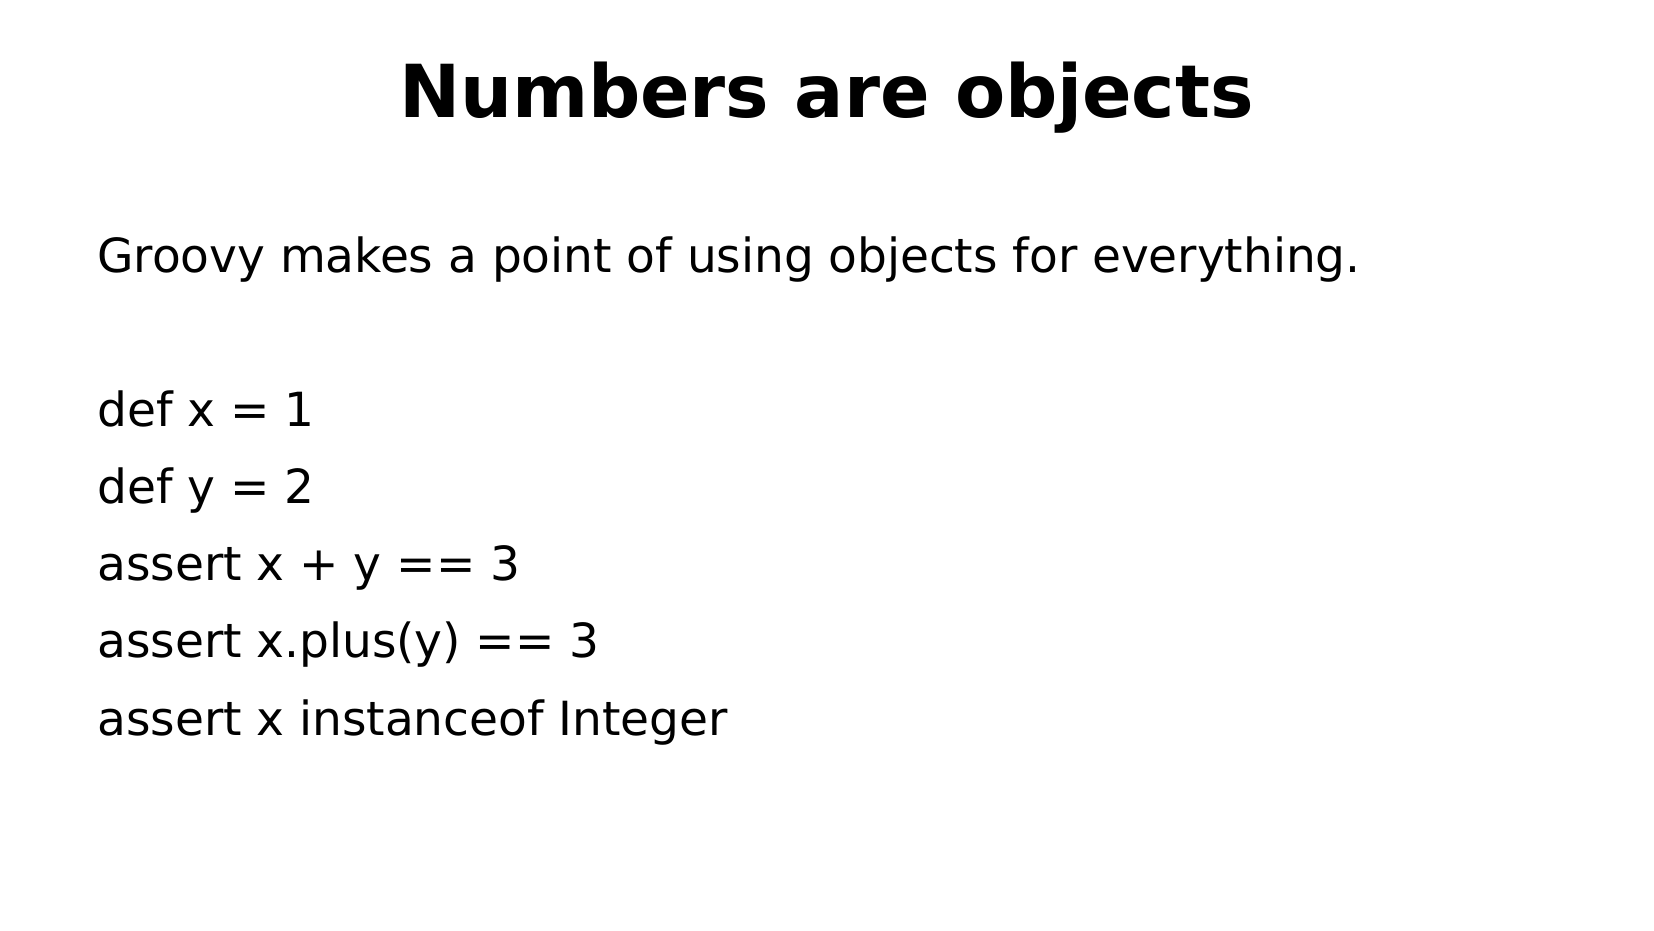

# Numbers are objects
Groovy makes a point of using objects for everything.
def x = 1
def y = 2
assert x + y == 3
assert x.plus(y) == 3
assert x instanceof Integer